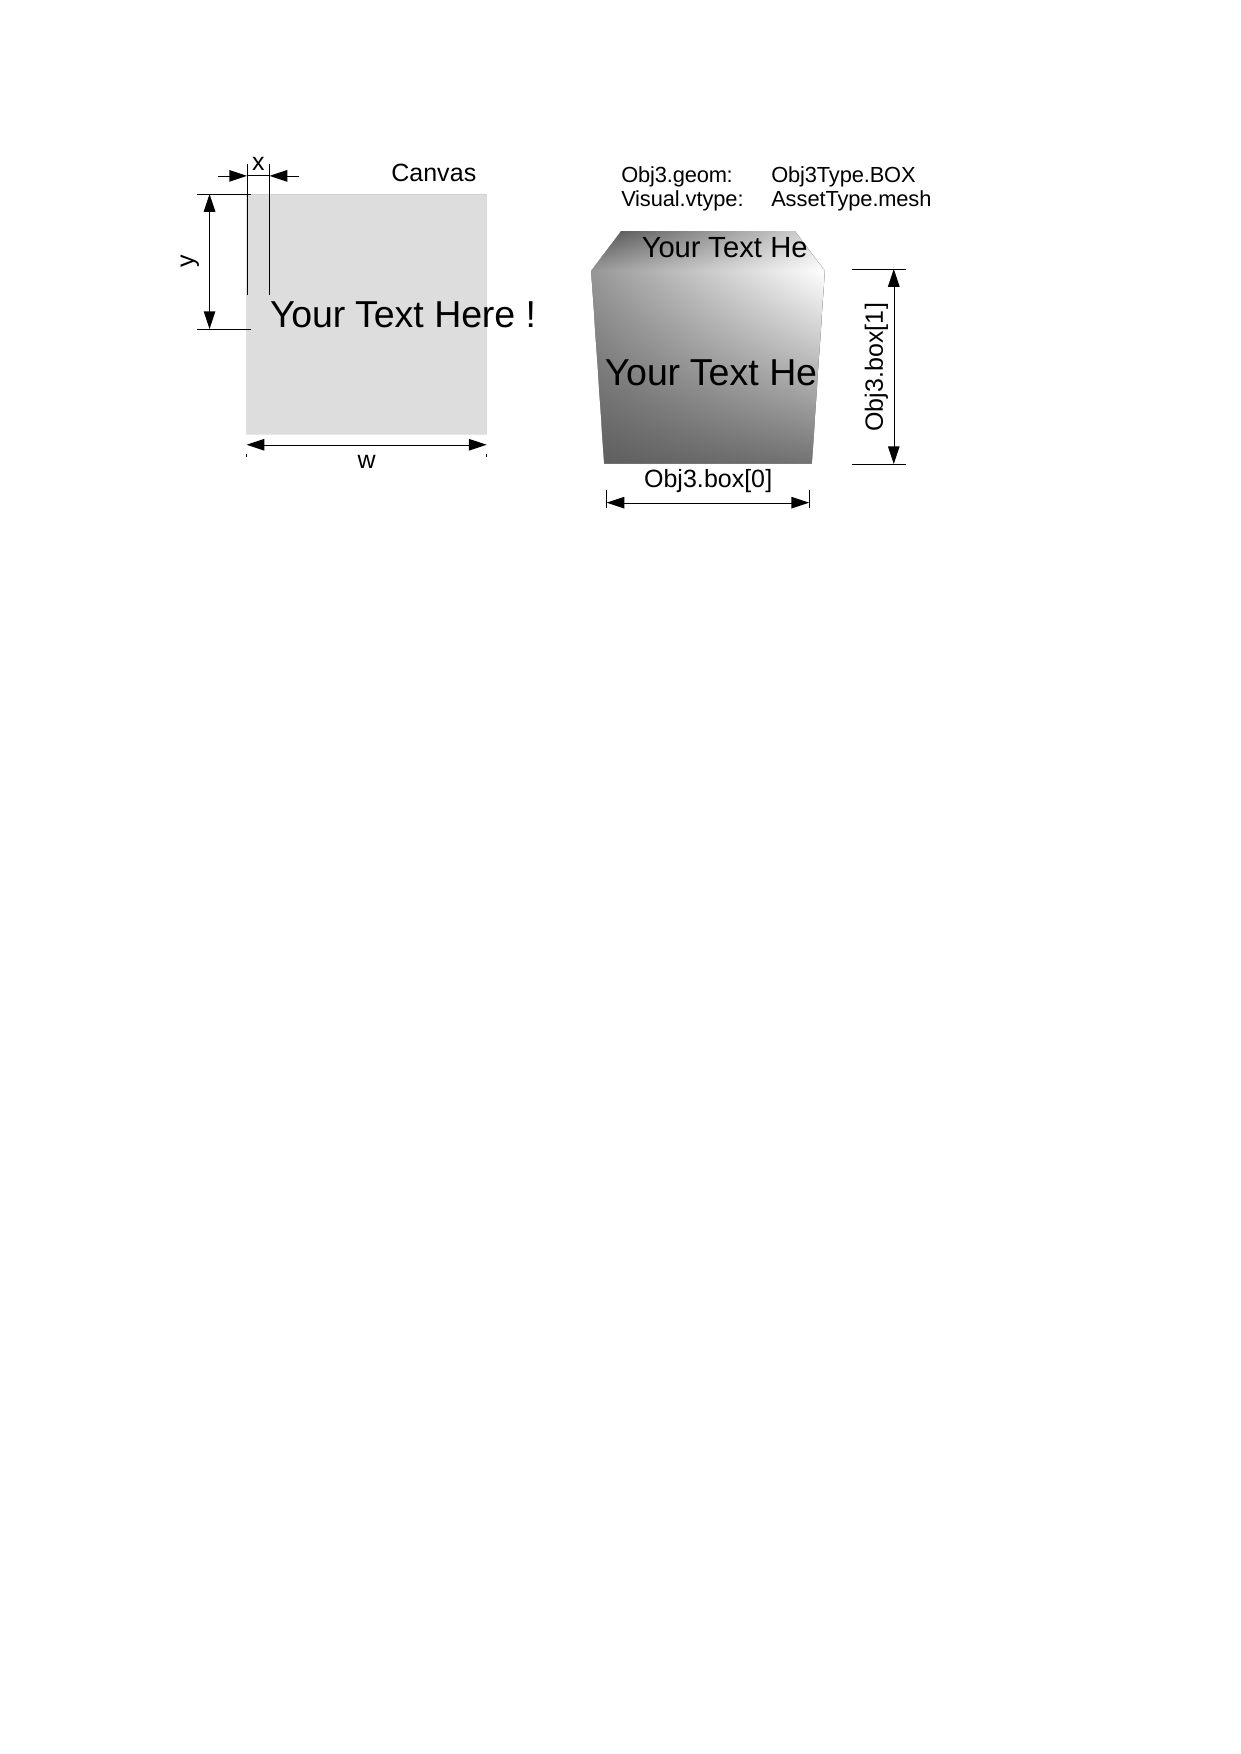

Canvas
Obj3.geom:	Obj3Type.BOX
Visual.vtype:	AssetType.mesh
Your Text Here !
Your Text He
Your Text He